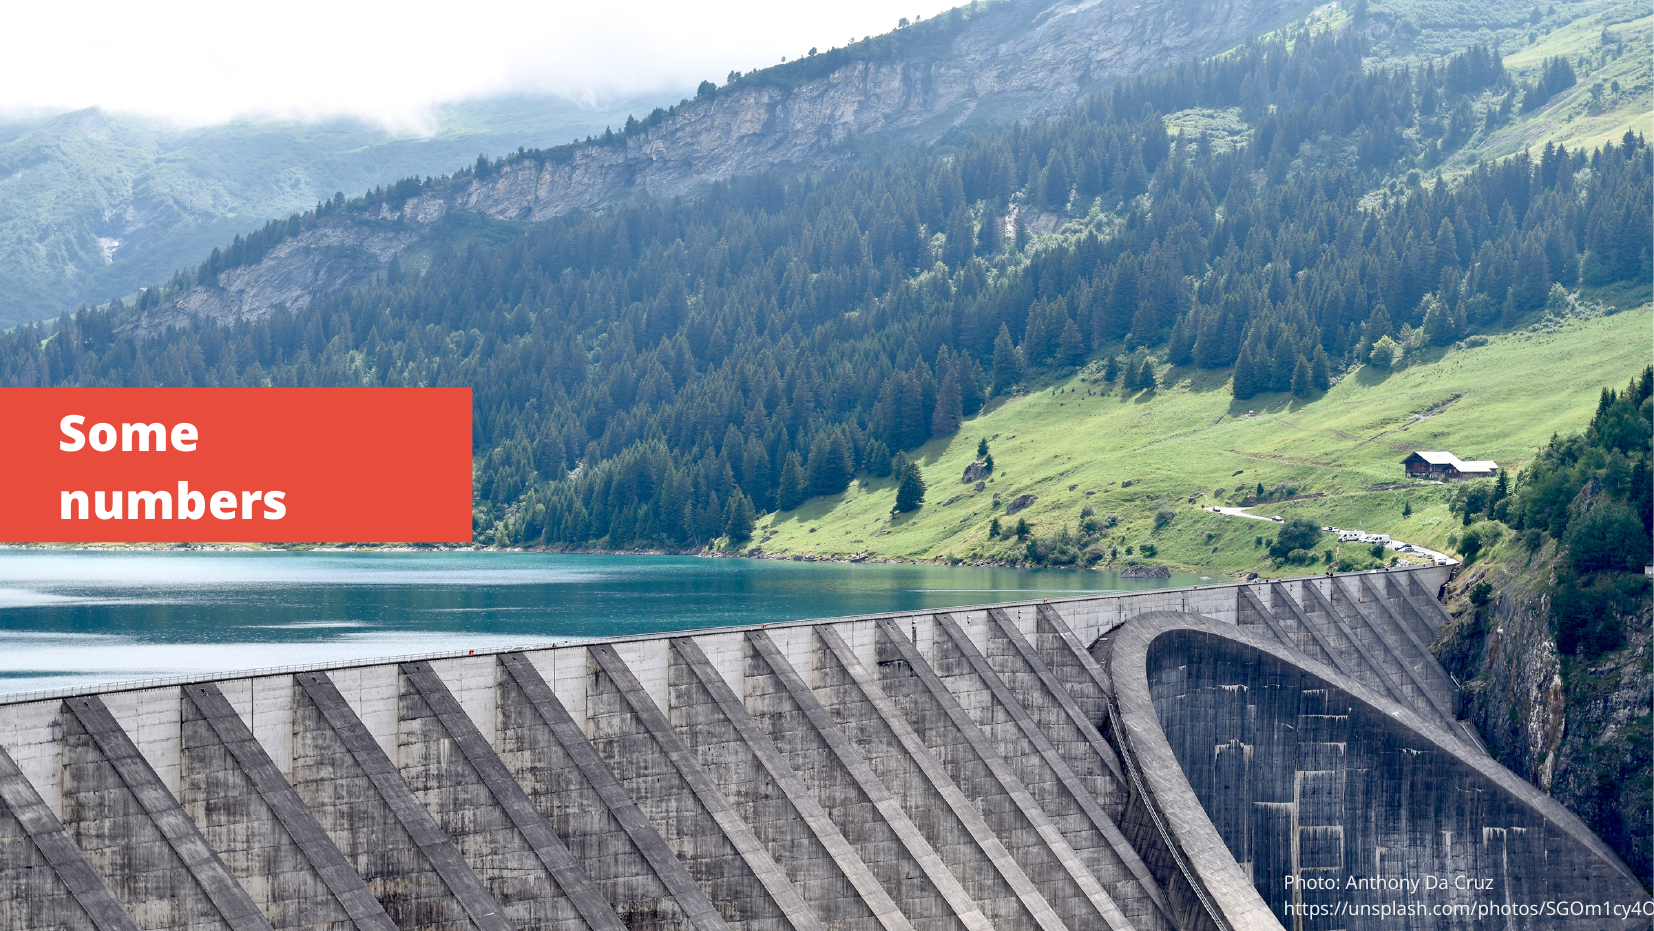

# Some numbers
Photo: Anthony Da Cruz
https://unsplash.com/photos/SGOm1cy4O5Q